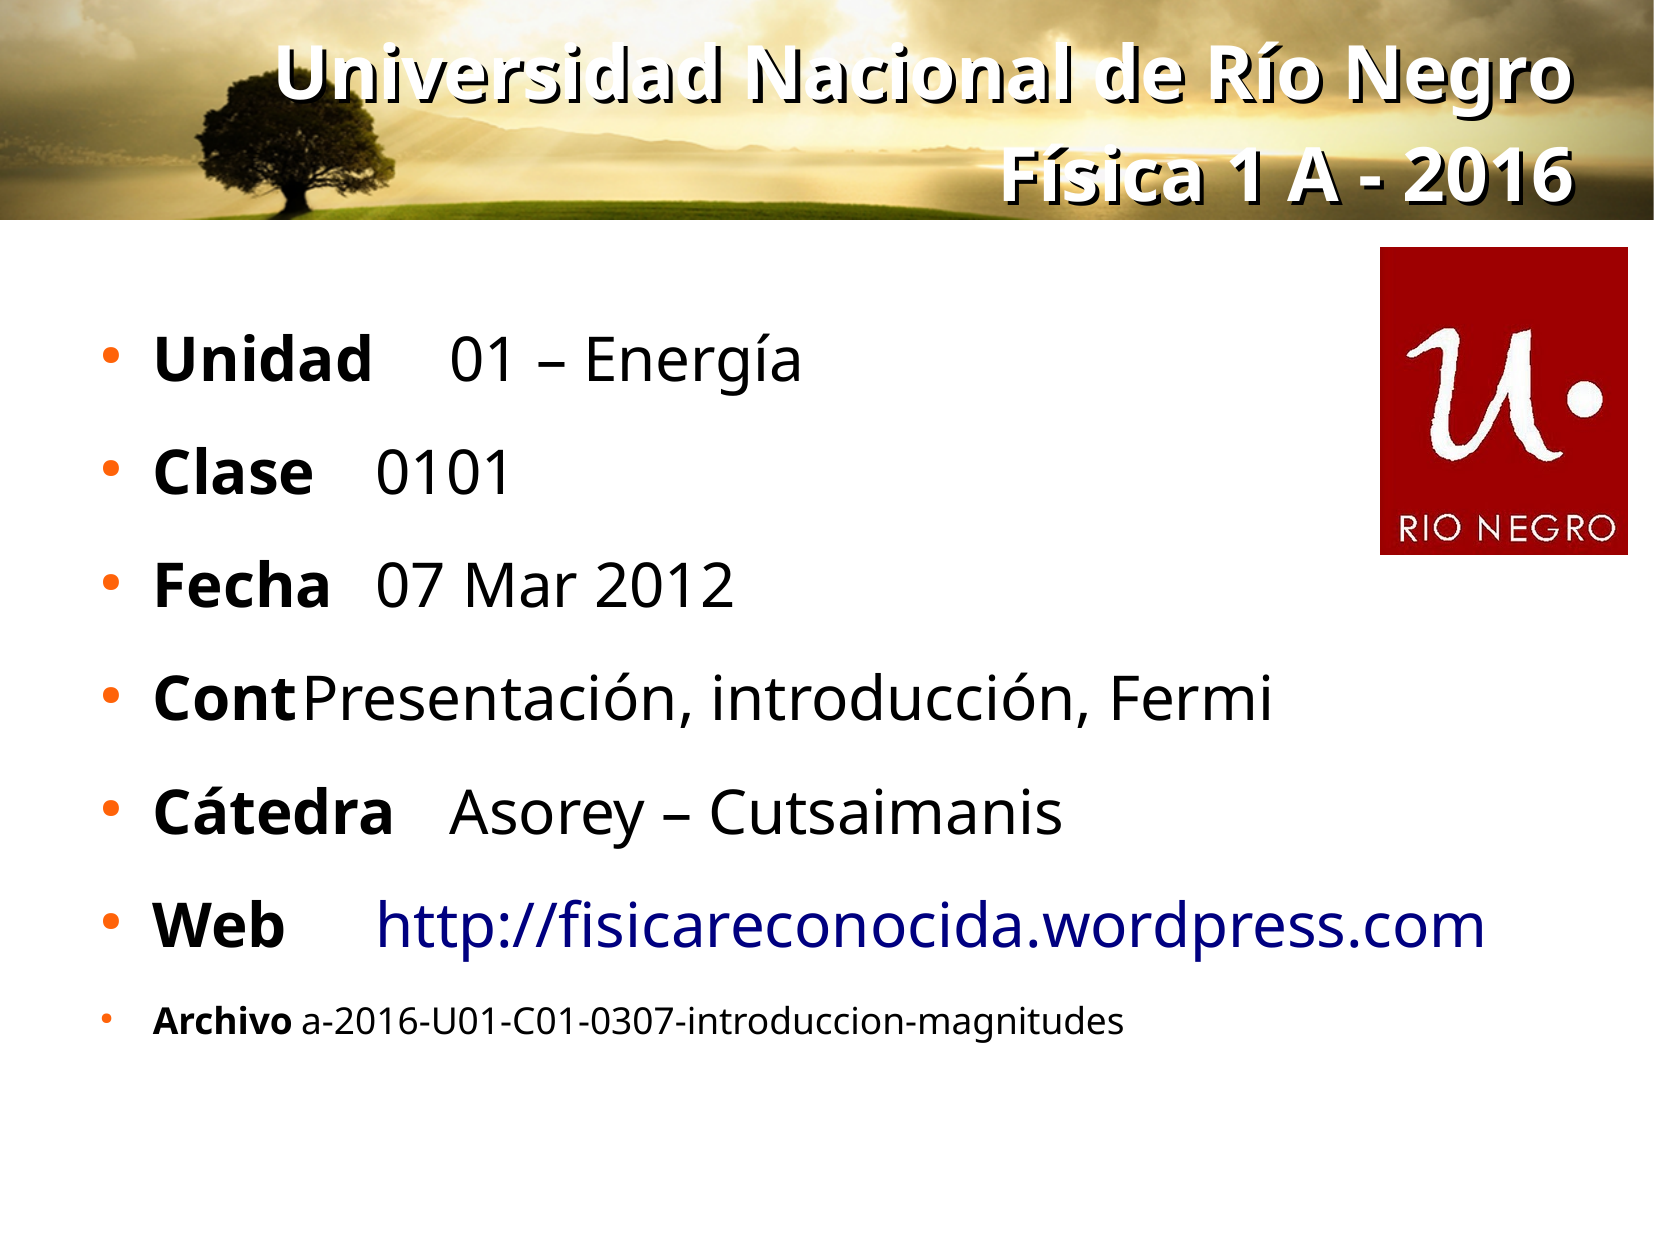

# Universidad Nacional de Río Negro Física 1 A - 2016
Unidad 		01 – Energía
Clase			0101
Fecha		07 Mar 2012
Cont			Presentación, introducción, Fermi
Cátedra		Asorey – Cutsaimanis
Web 			http://fisicareconocida.wordpress.com
Archivo			a-2016-U01-C01-0307-introduccion-magnitudes